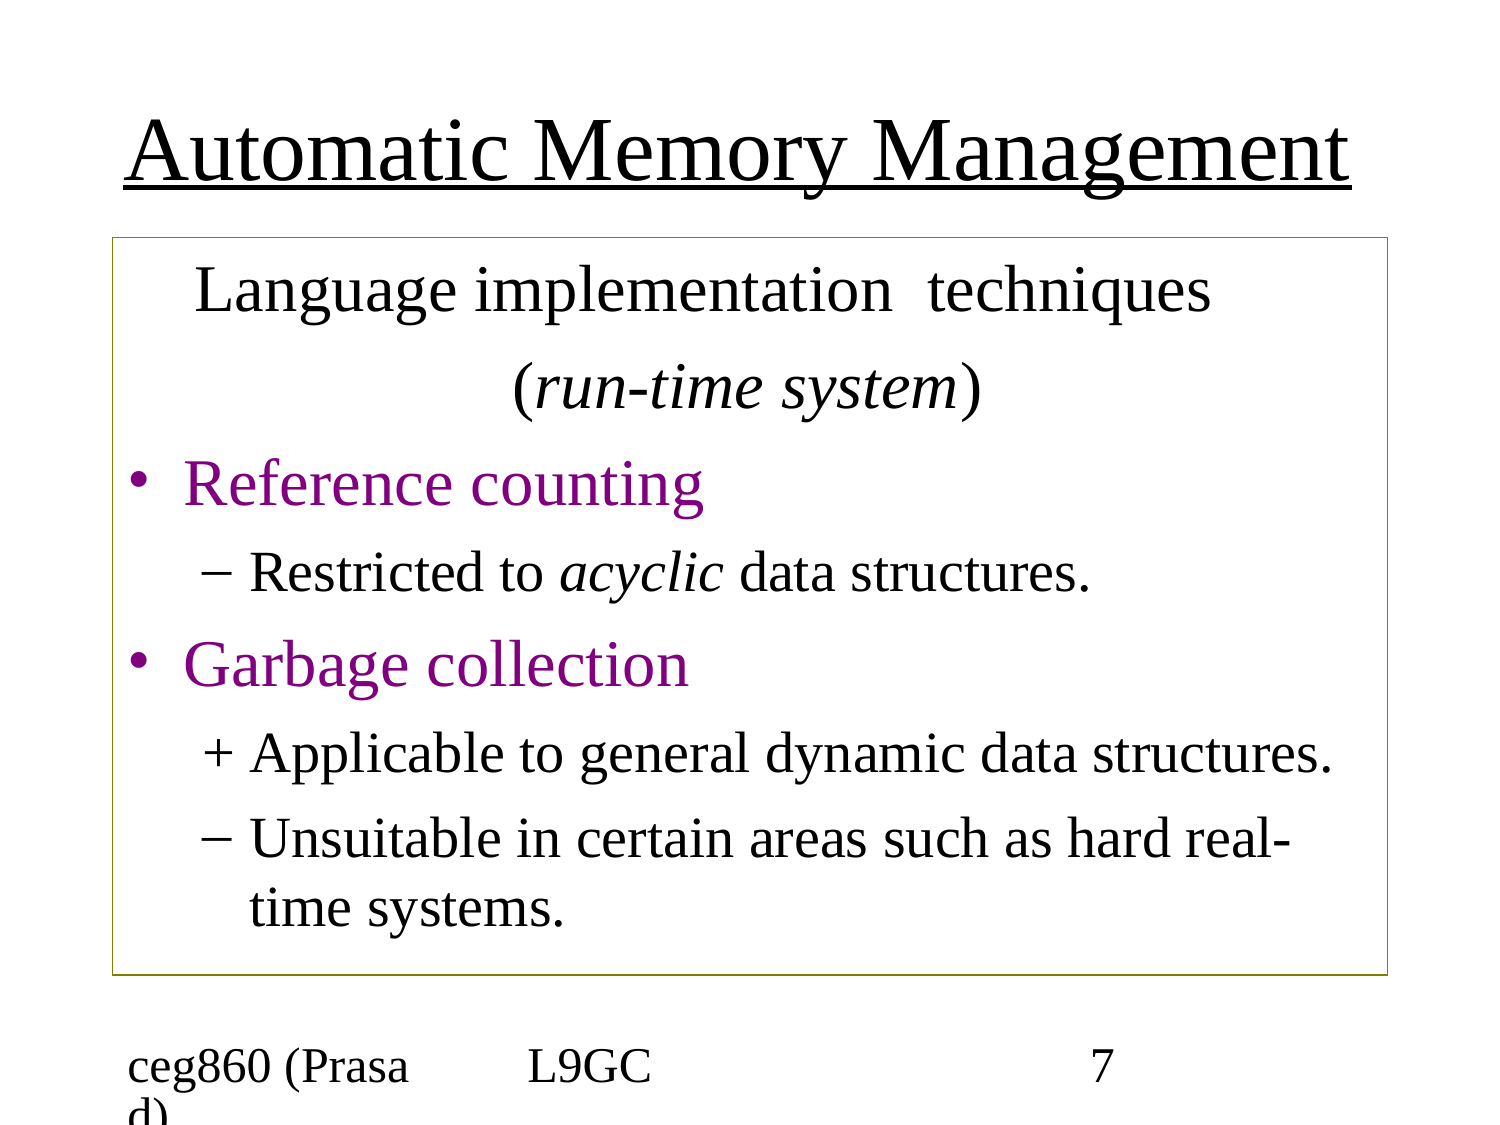

# Automatic Memory Management
 Language implementation techniques
 (run-time system)
Reference counting
Restricted to acyclic data structures.
Garbage collection
+ Applicable to general dynamic data structures.
Unsuitable in certain areas such as hard real-time systems.
ceg860 (Prasad)
L9GC
7